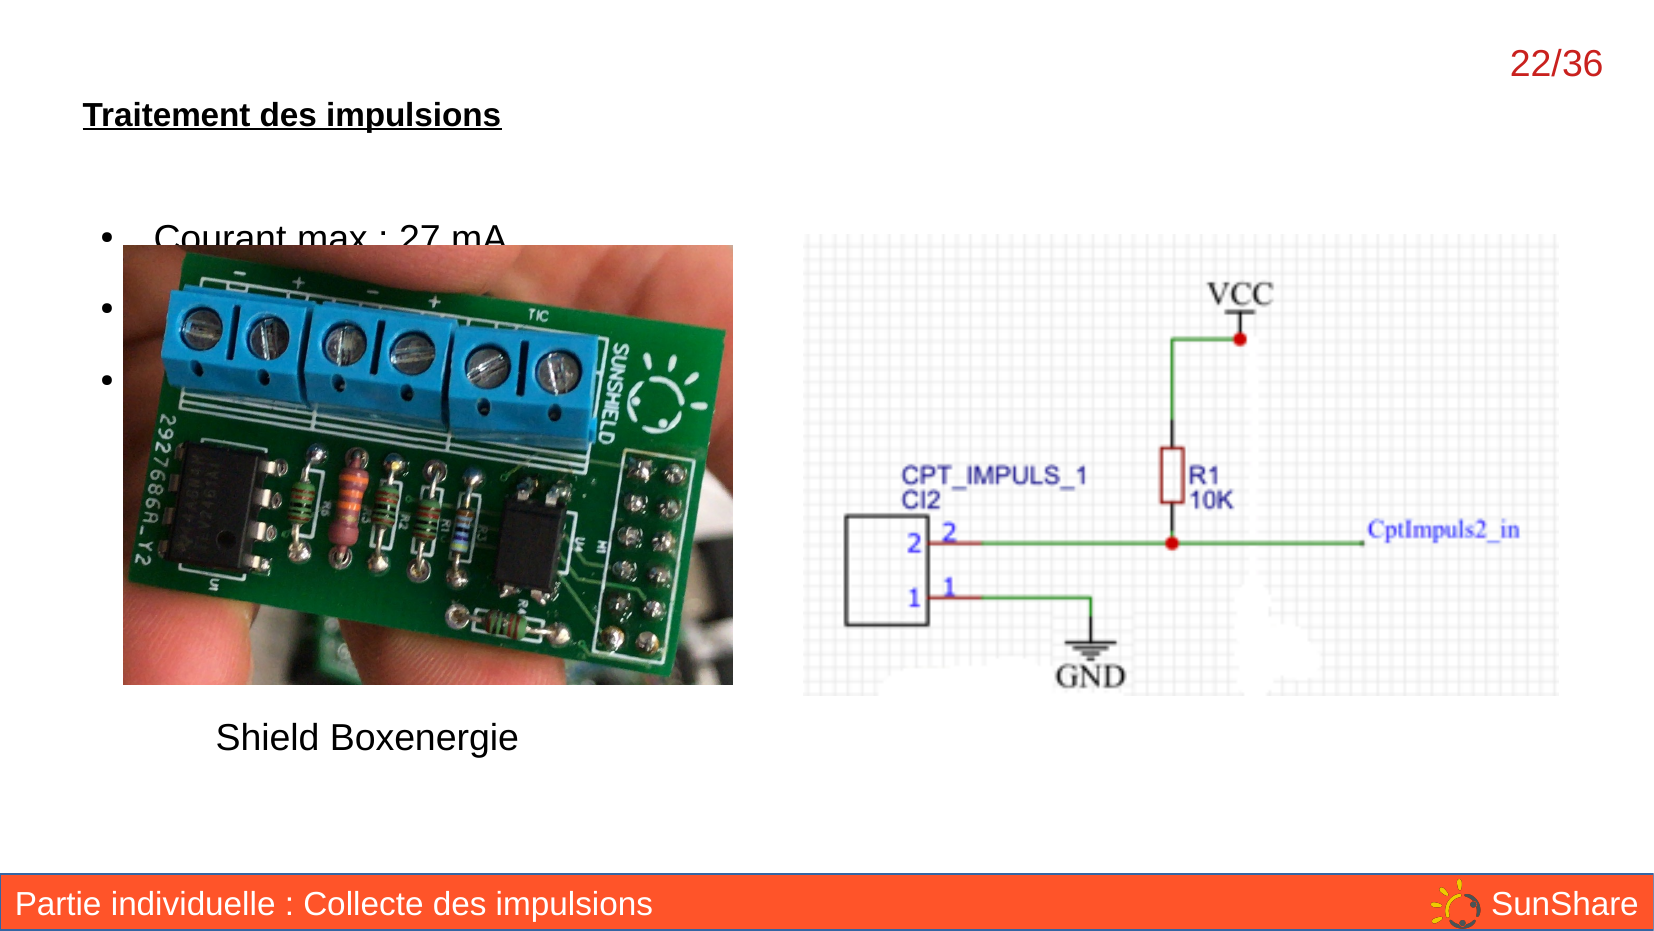

# Traitement des impulsions
Courant max : 27 mA
Tension du GPIO : 3,3 V
3,3V / 10kΩ = 330 µA
Shield Boxenergie
Partie individuelle : Collecte des impulsions